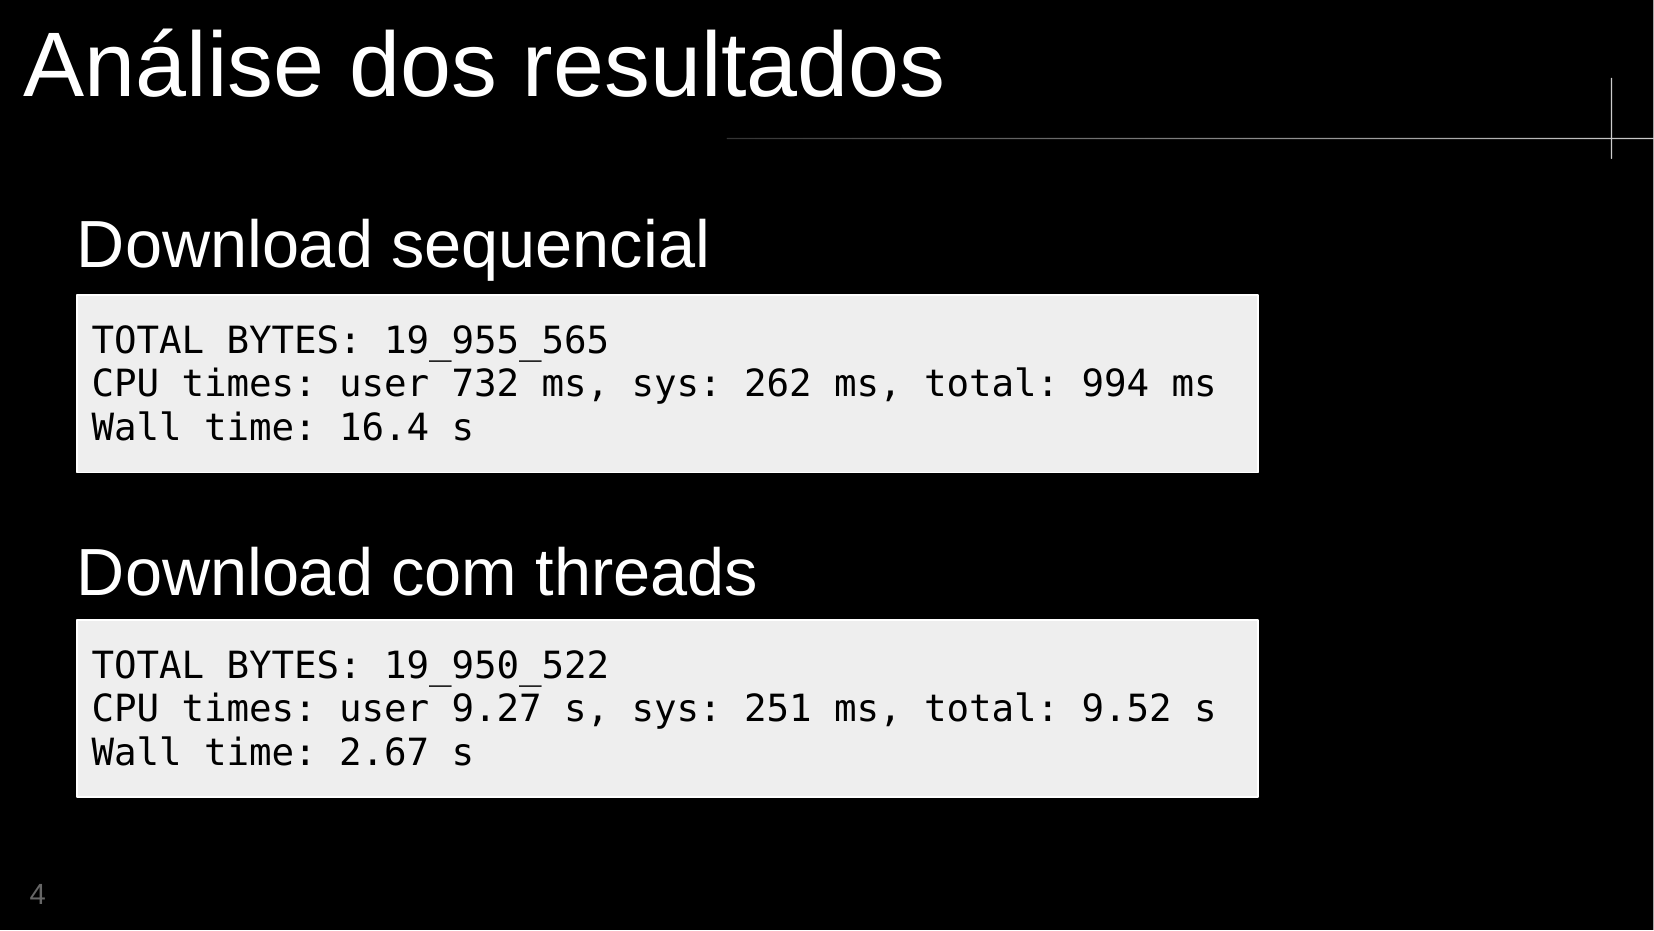

# Análise dos resultados
Download sequencial
Download com threads
TOTAL BYTES: 19_955_565
CPU times: user 732 ms, sys: 262 ms, total: 994 ms
Wall time: 16.4 s
TOTAL BYTES: 19_950_522
CPU times: user 9.27 s, sys: 251 ms, total: 9.52 s
Wall time: 2.67 s
4